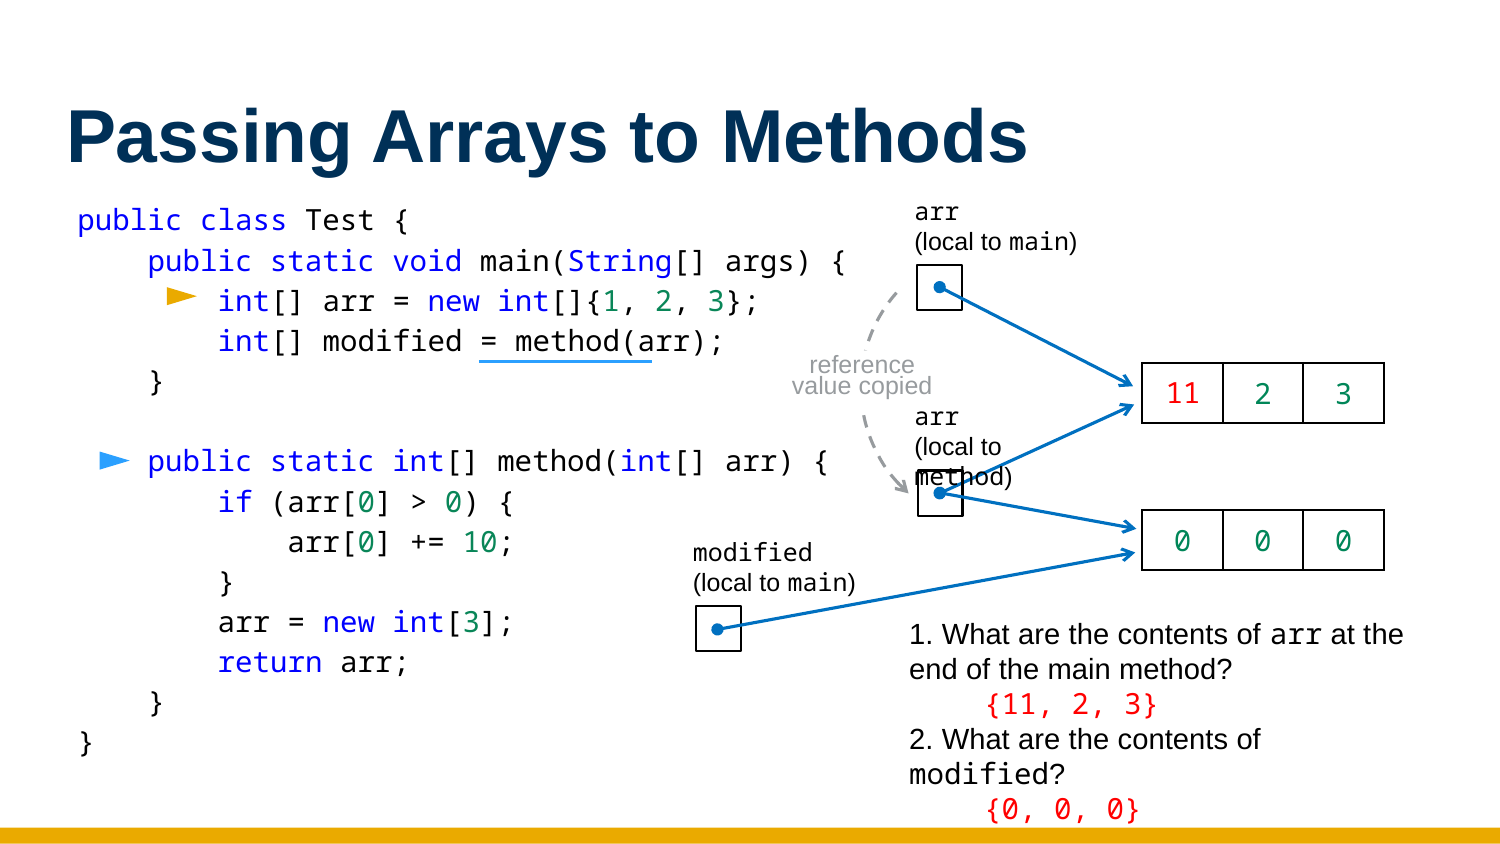

# Passing Arrays to Methods
arr
(local to main)
public class Test {
    public static void main(String[] args) {
        int[] arr = new int[]{1, 2, 3};
        int[] modified = method(arr);
    }
    public static int[] method(int[] arr) {
        if (arr[0] > 0) {
            arr[0] += 10;
        }
        arr = new int[3];
        return arr;
    }
}
reference value copied
| 1 | 2 | 3 |
| --- | --- | --- |
11
arr
(local to method)
| 0 | 0 | 0 |
| --- | --- | --- |
modified
(local to main)
1. What are the contents of arr at the end of the main method?
	{11, 2, 3}
2. What are the contents of modified?
	{0, 0, 0}